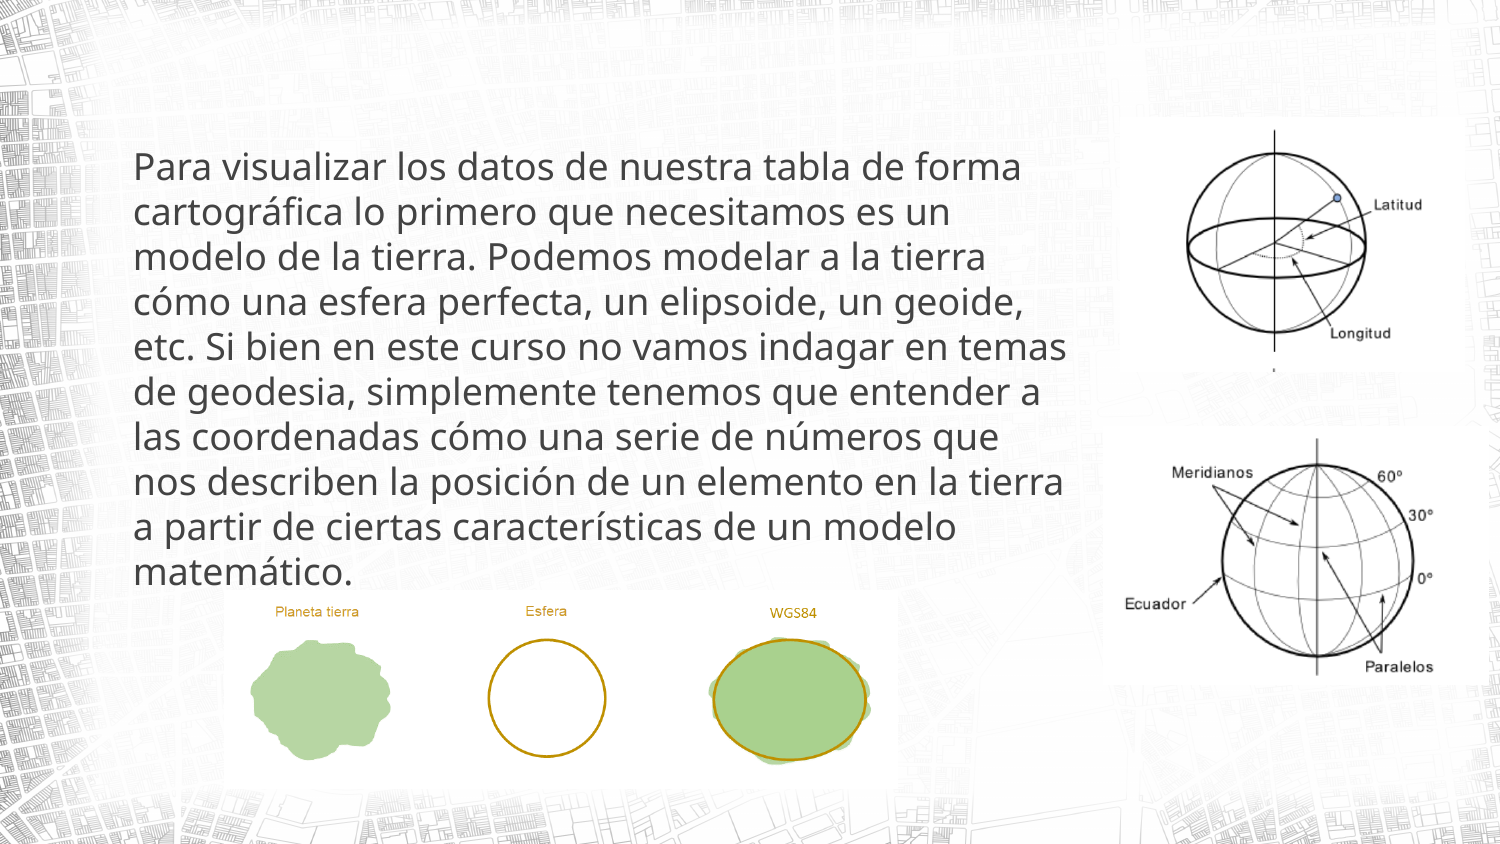

Para visualizar los datos de nuestra tabla de forma cartográfica lo primero que necesitamos es un modelo de la tierra. Podemos modelar a la tierra cómo una esfera perfecta, un elipsoide, un geoide, etc. Si bien en este curso no vamos indagar en temas de geodesia, simplemente tenemos que entender a las coordenadas cómo una serie de números que nos describen la posición de un elemento en la tierra a partir de ciertas características de un modelo matemático.